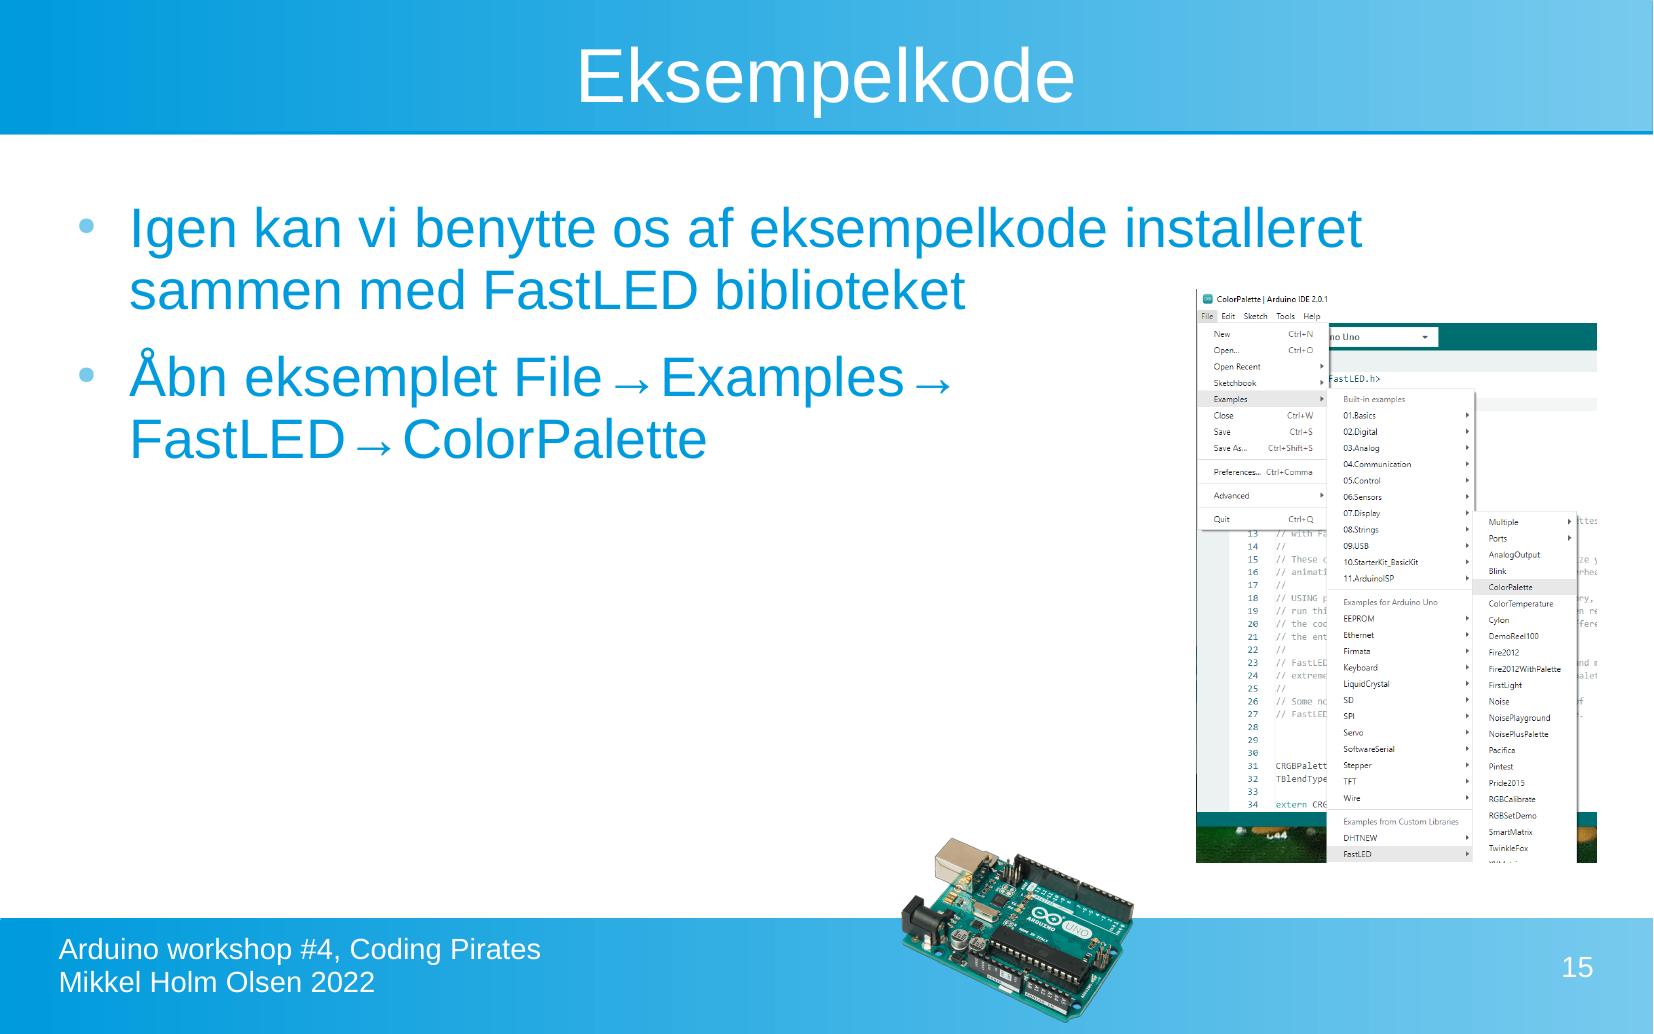

# Eksempelkode
Igen kan vi benytte os af eksempelkode installeret sammen med FastLED biblioteket
Åbn eksemplet File→Examples→
FastLED→ColorPalette
15